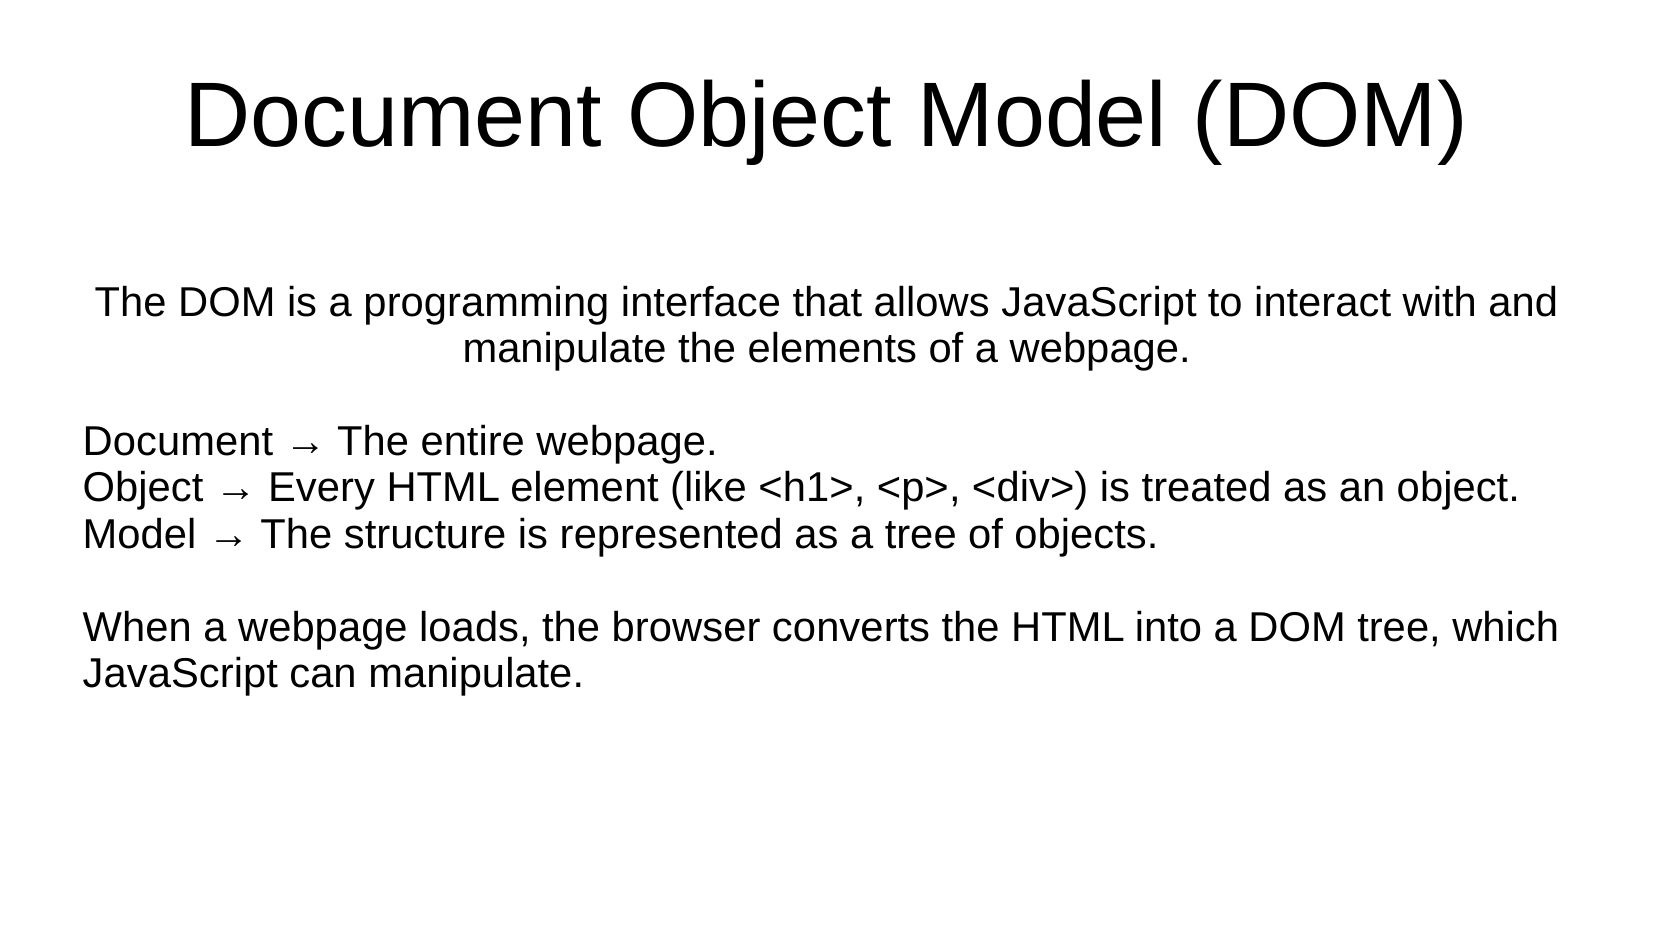

# Document Object Model (DOM)
The DOM is a programming interface that allows JavaScript to interact with and manipulate the elements of a webpage.
Document → The entire webpage.
Object → Every HTML element (like <h1>, <p>, <div>) is treated as an object.
Model → The structure is represented as a tree of objects.
When a webpage loads, the browser converts the HTML into a DOM tree, which JavaScript can manipulate.